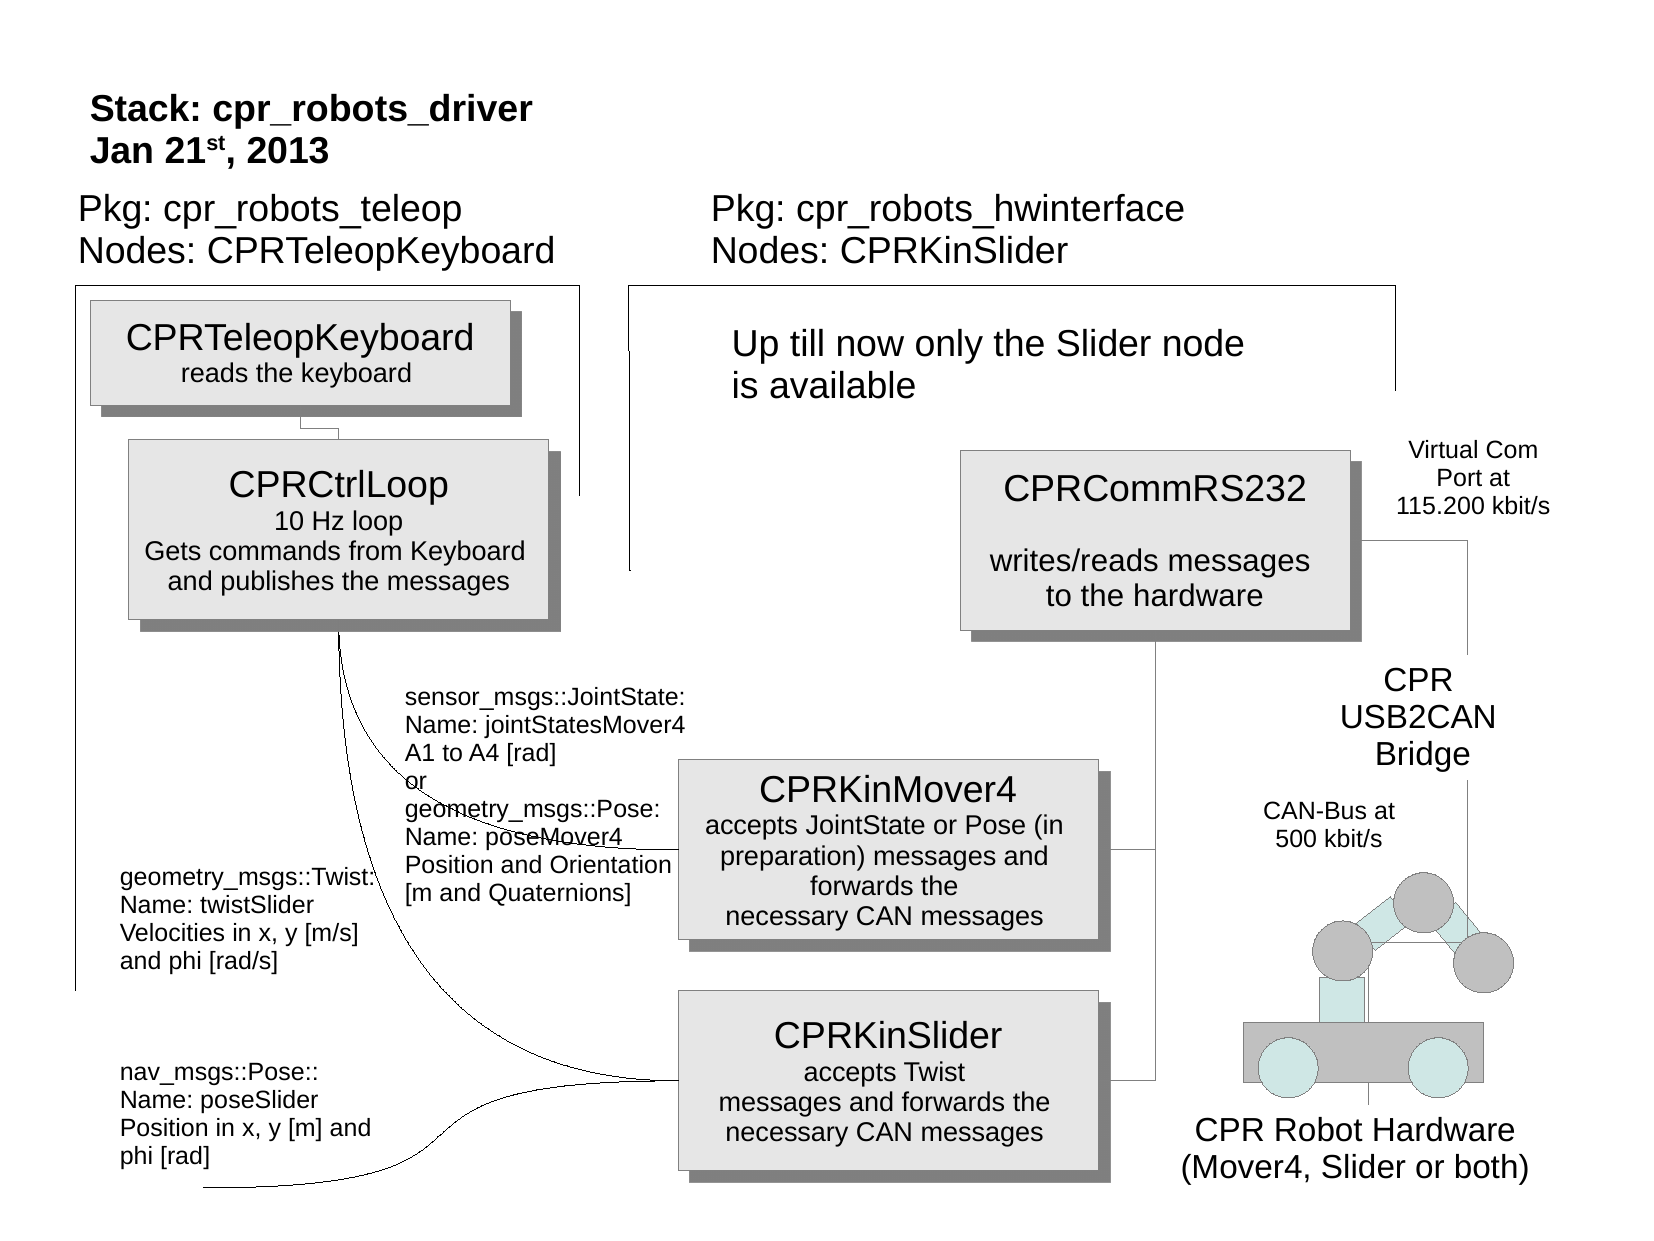

Stack: cpr_robots_driver
Jan 21st, 2013
Pkg: cpr_robots_teleop
Nodes: CPRTeleopKeyboard
Pkg: cpr_robots_hwinterface
Nodes: CPRKinSlider
CPRTeleopKeyboard
reads the keyboard
Up till now only the Slider node
is available
Virtual Com Port at 115.200 kbit/s
CPRCtrlLoop
10 Hz loop
Gets commands from Keyboard
and publishes the messages
CPRCommRS232
writes/reads messages
to the hardware
CPR
USB2CAN
Bridge
sensor_msgs::JointState:
Name: jointStatesMover4
A1 to A4 [rad]
or
geometry_msgs::Pose:
Name: poseMover4
Position and Orientation
[m and Quaternions]
CPRKinMover4
accepts JointState or Pose (in
preparation) messages and
forwards the
necessary CAN messages
CAN-Bus at 500 kbit/s
geometry_msgs::Twist:
Name: twistSlider
Velocities in x, y [m/s] and phi [rad/s]
CPRKinSlider
accepts Twist
messages and forwards the
necessary CAN messages
nav_msgs::Pose::
Name: poseSlider
Position in x, y [m] and phi [rad]
CPR Robot Hardware
(Mover4, Slider or both)